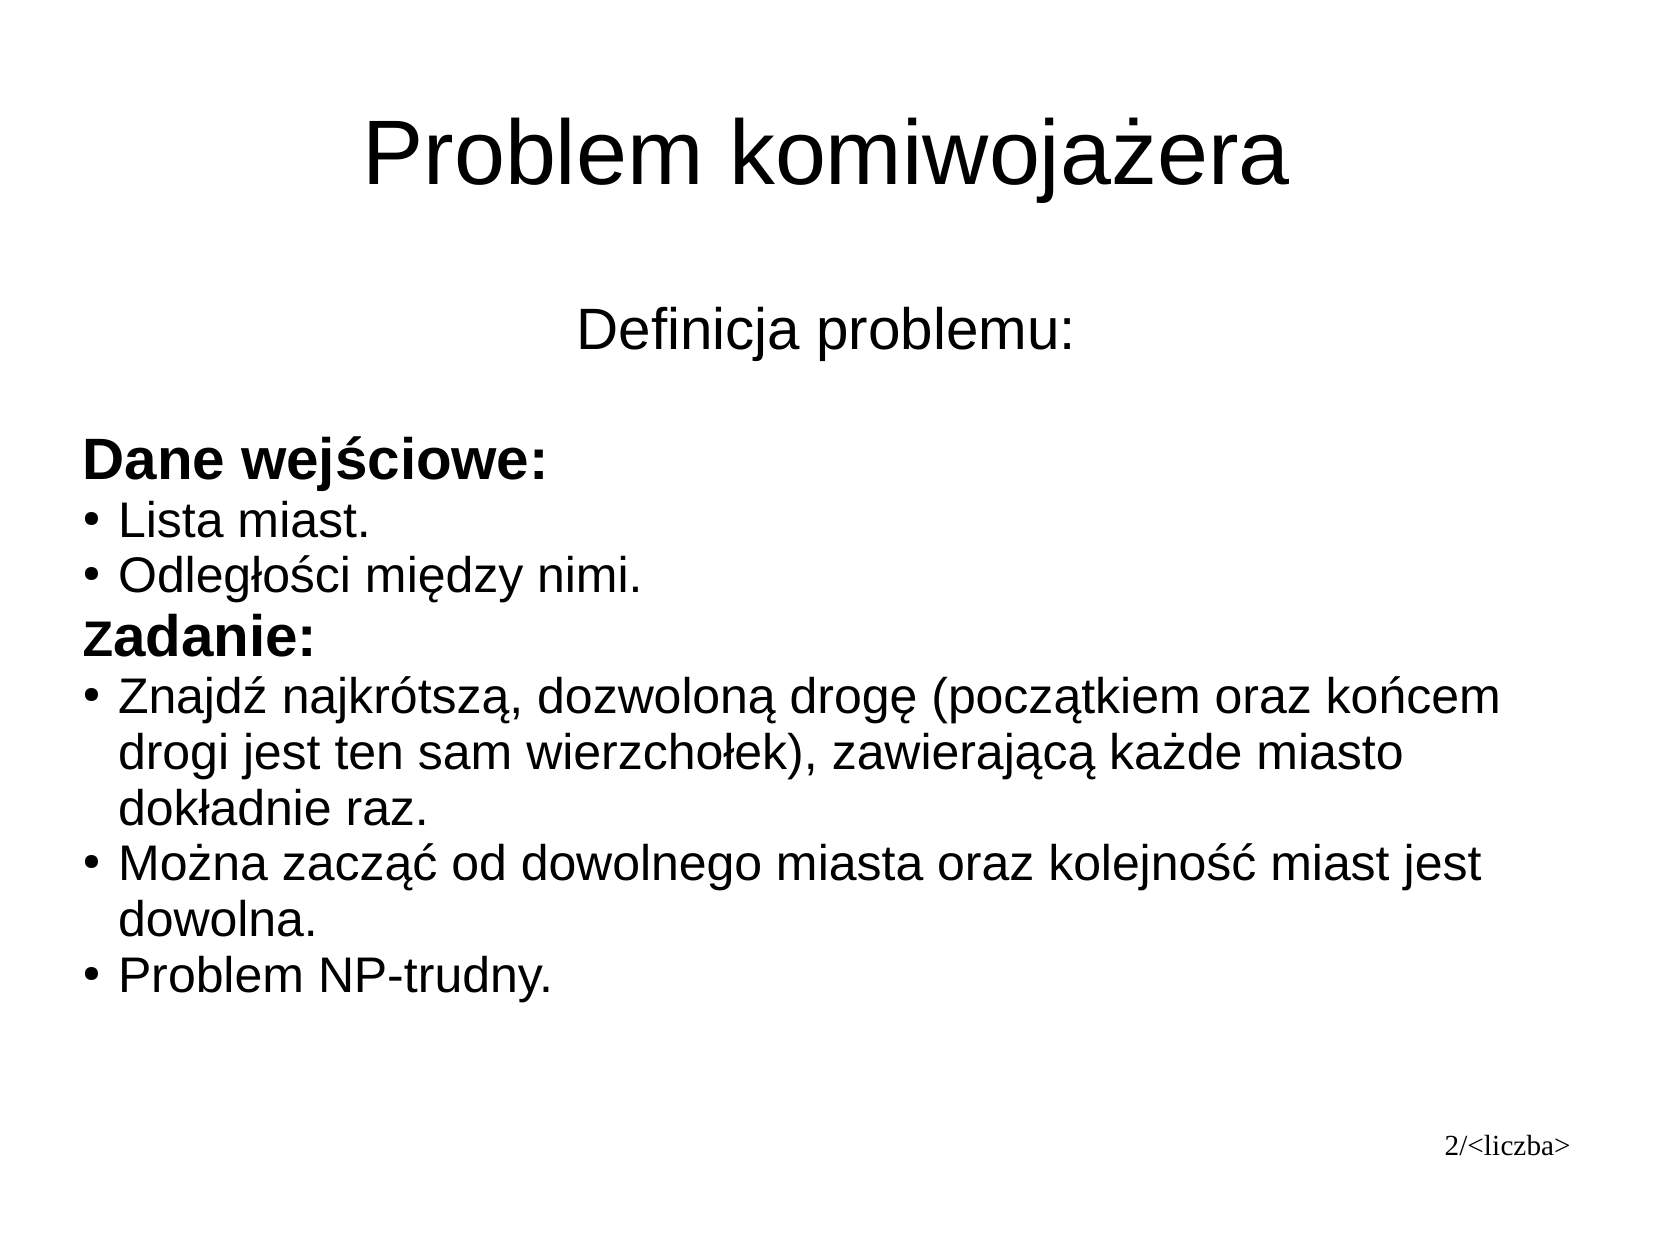

# Problem komiwojażera
Definicja problemu:
Dane wejściowe:
Lista miast.
Odległości między nimi.
Zadanie:
Znajdź najkrótszą, dozwoloną drogę (początkiem oraz końcem drogi jest ten sam wierzchołek), zawierającą każde miasto dokładnie raz.
Można zacząć od dowolnego miasta oraz kolejność miast jest dowolna.
Problem NP-trudny.
2